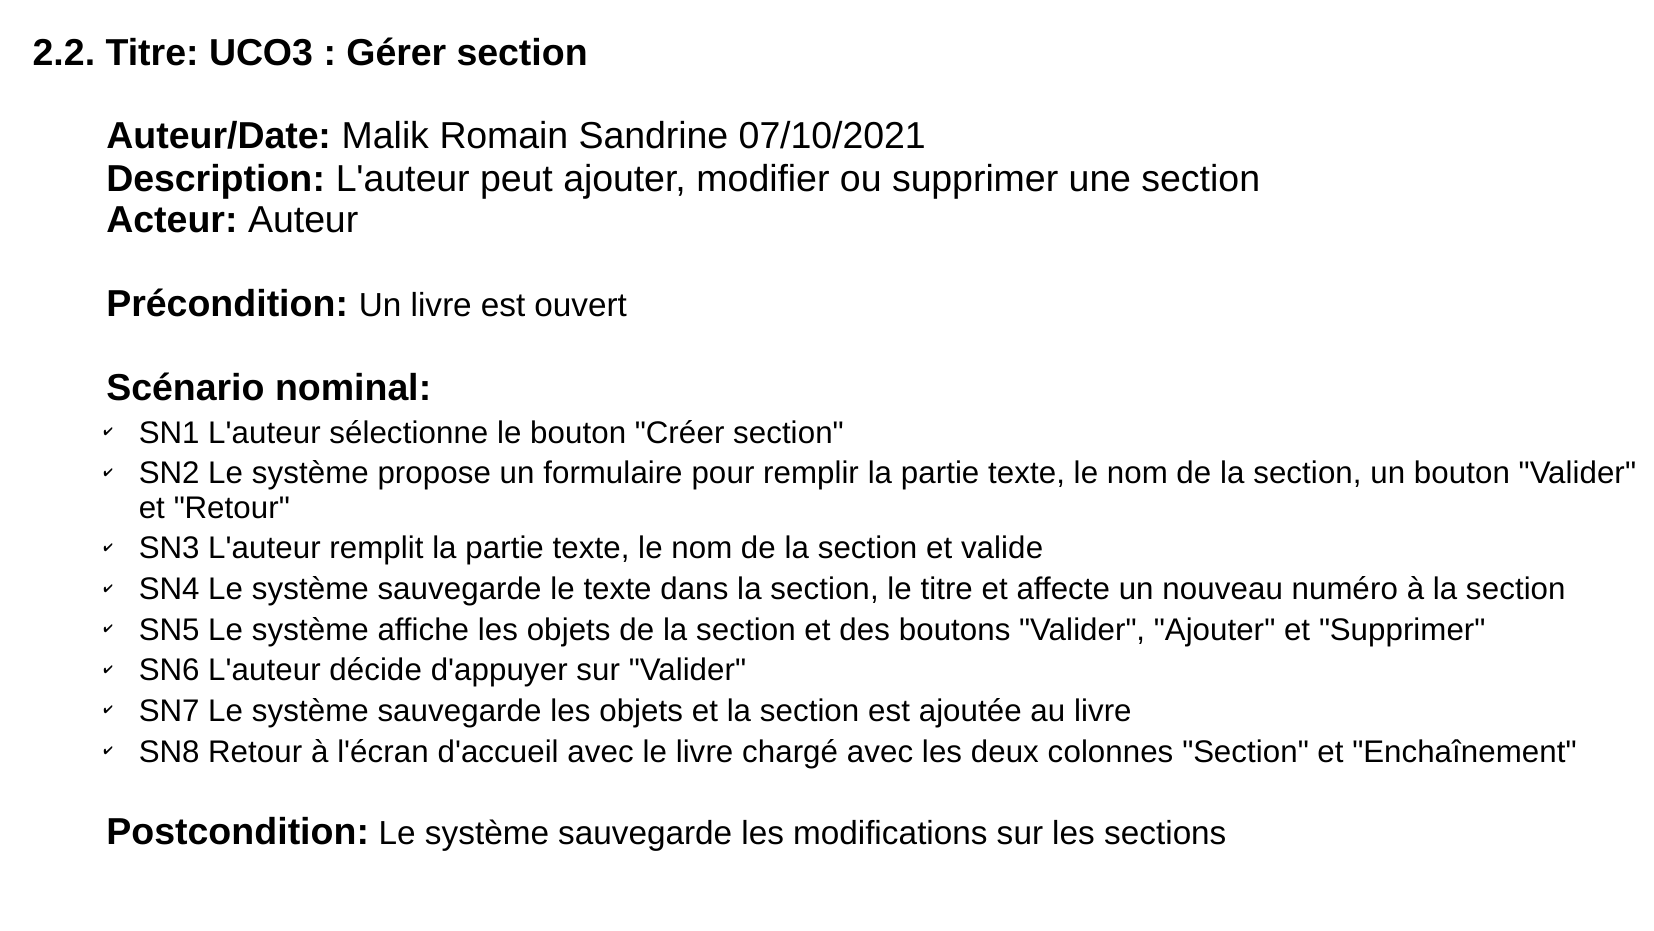

2.2. Titre: UCO3 : Gérer section
	Auteur/Date: Malik Romain Sandrine 07/10/2021
	Description: L'auteur peut ajouter, modifier ou supprimer une section
	Acteur: Auteur
	Précondition: Un livre est ouvert
	Scénario nominal:
SN1 L'auteur sélectionne le bouton "Créer section"
SN2 Le système propose un formulaire pour remplir la partie texte, le nom de la section, un bouton "Valider" et "Retour"
SN3 L'auteur remplit la partie texte, le nom de la section et valide
SN4 Le système sauvegarde le texte dans la section, le titre et affecte un nouveau numéro à la section
SN5 Le système affiche les objets de la section et des boutons "Valider", "Ajouter" et "Supprimer"
SN6 L'auteur décide d'appuyer sur "Valider"
SN7 Le système sauvegarde les objets et la section est ajoutée au livre
SN8 Retour à l'écran d'accueil avec le livre chargé avec les deux colonnes "Section" et "Enchaînement"
	Postcondition: Le système sauvegarde les modifications sur les sections